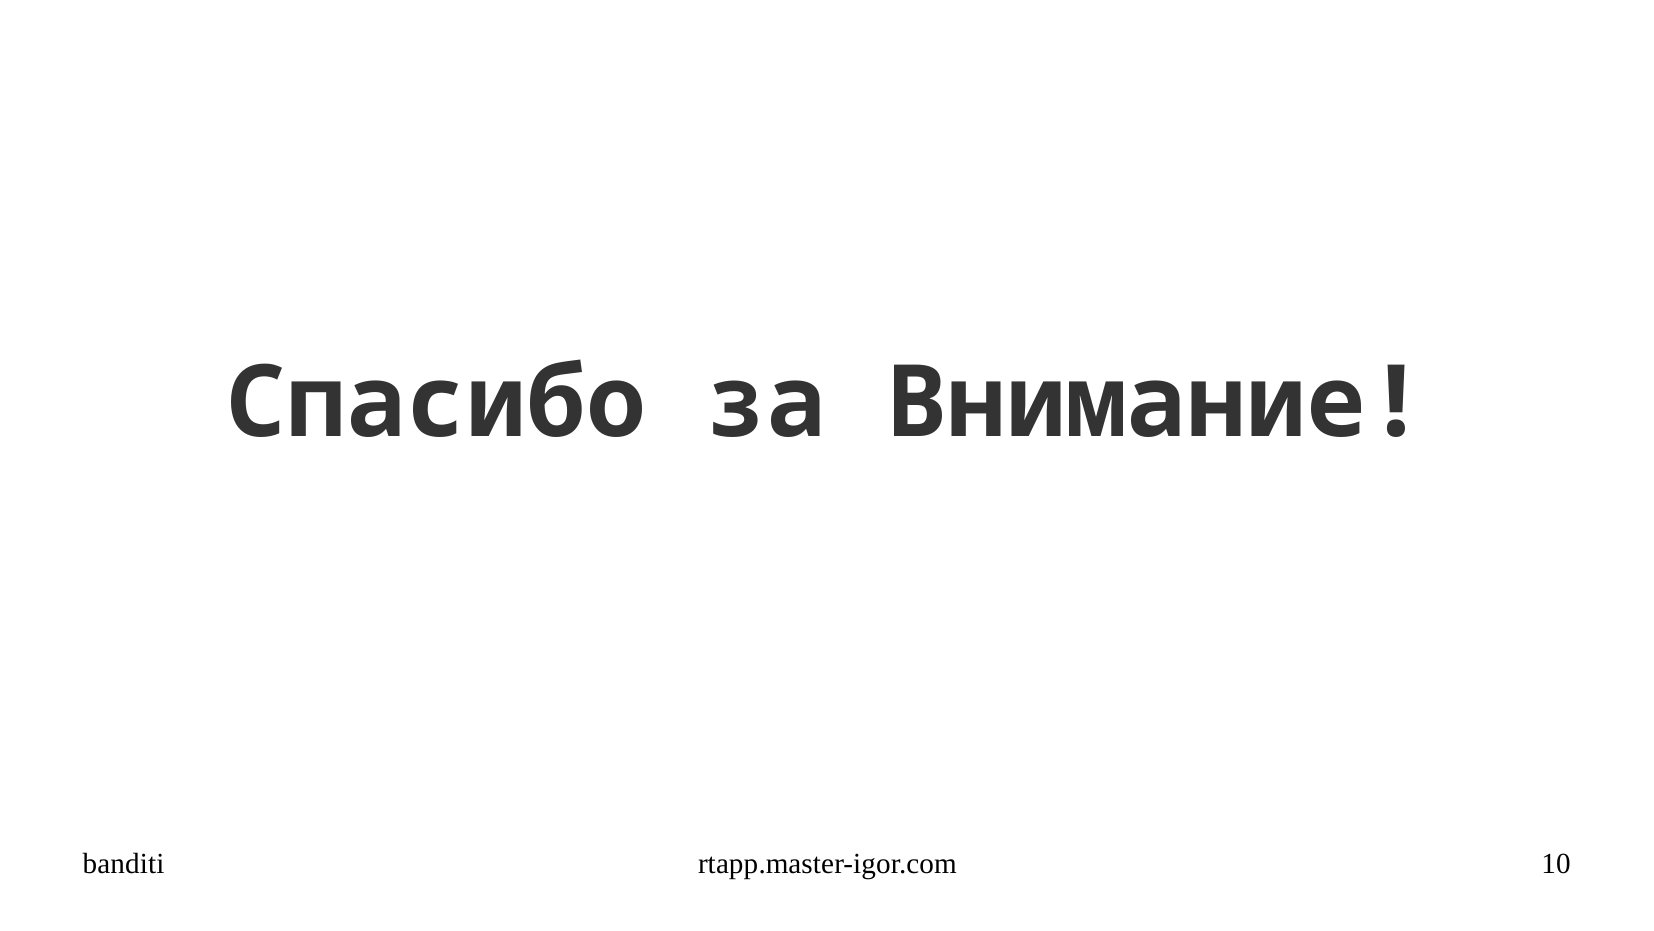

# Спасибо за Внимание!
banditi
rtapp.master-igor.com
10